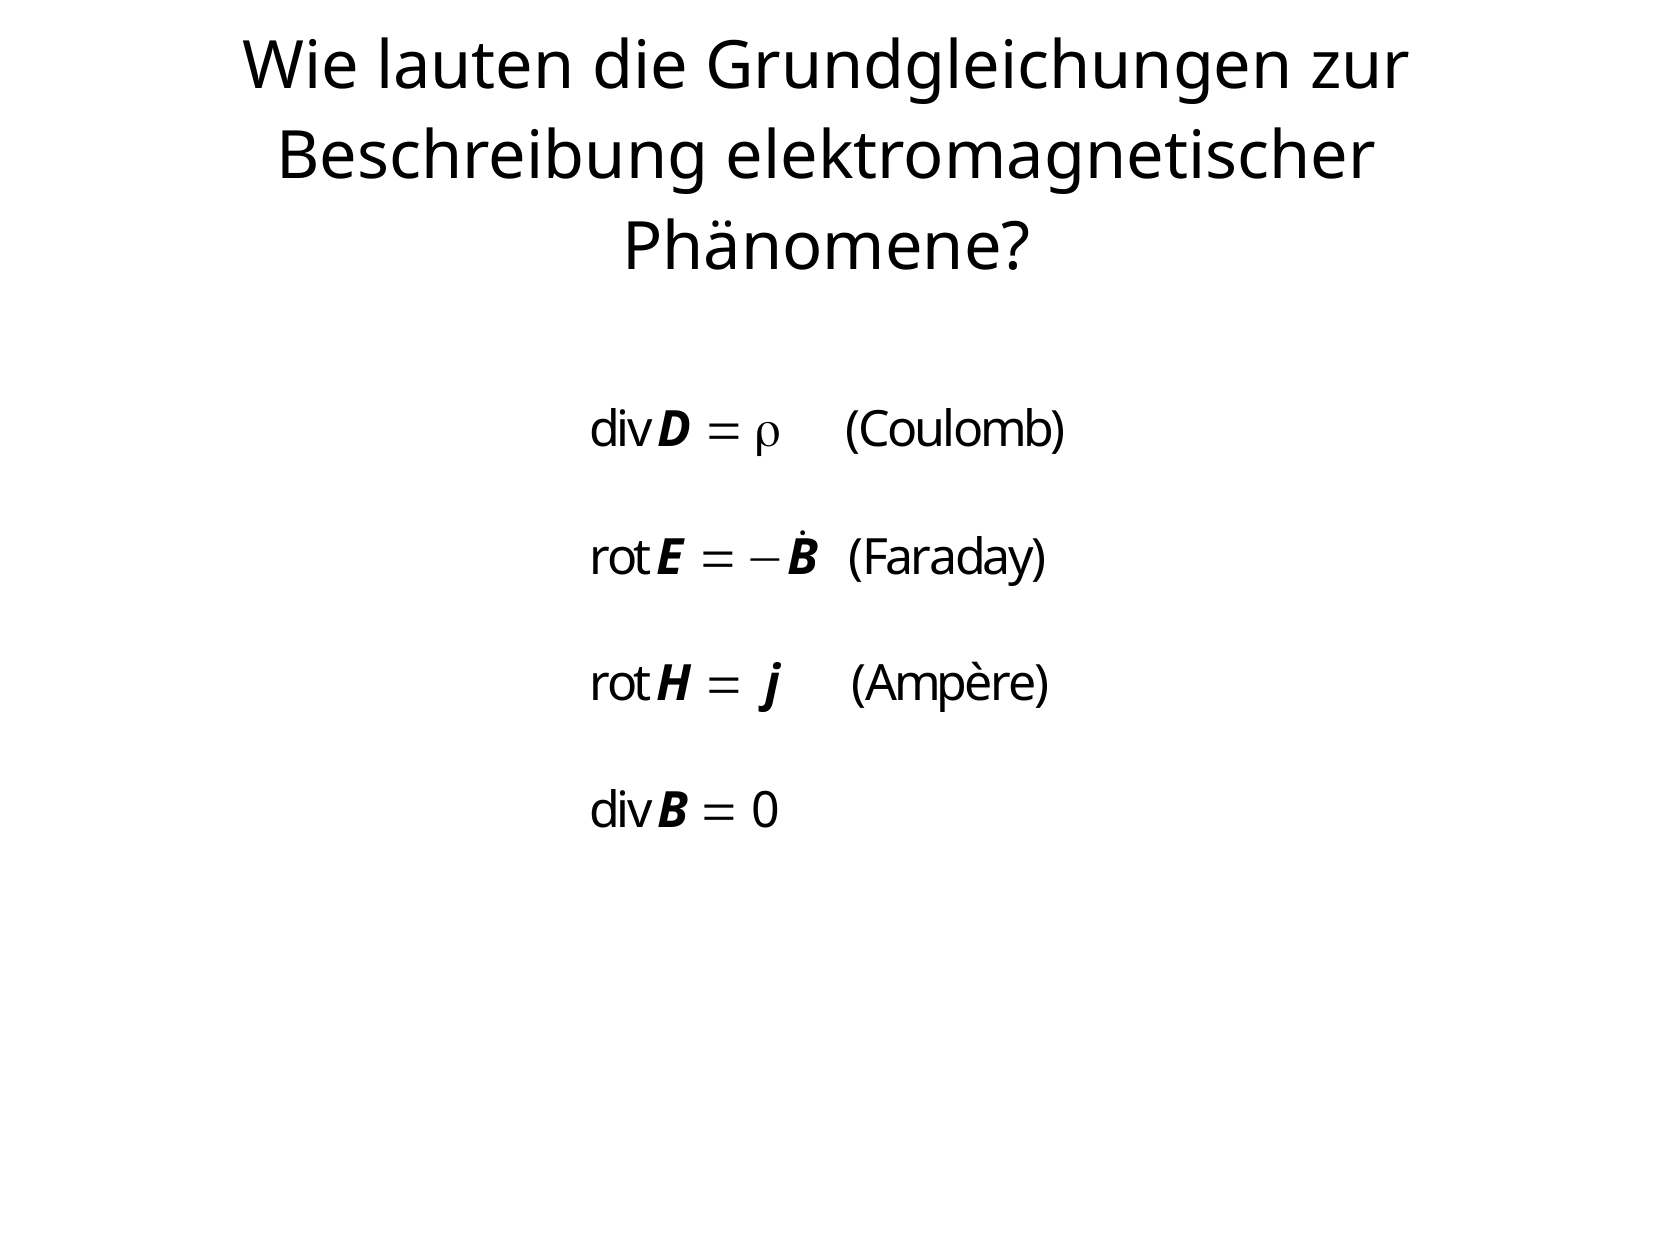

# Wie lauten die Grundgleichungen zur Beschreibung elektromagnetischer Phänomene?